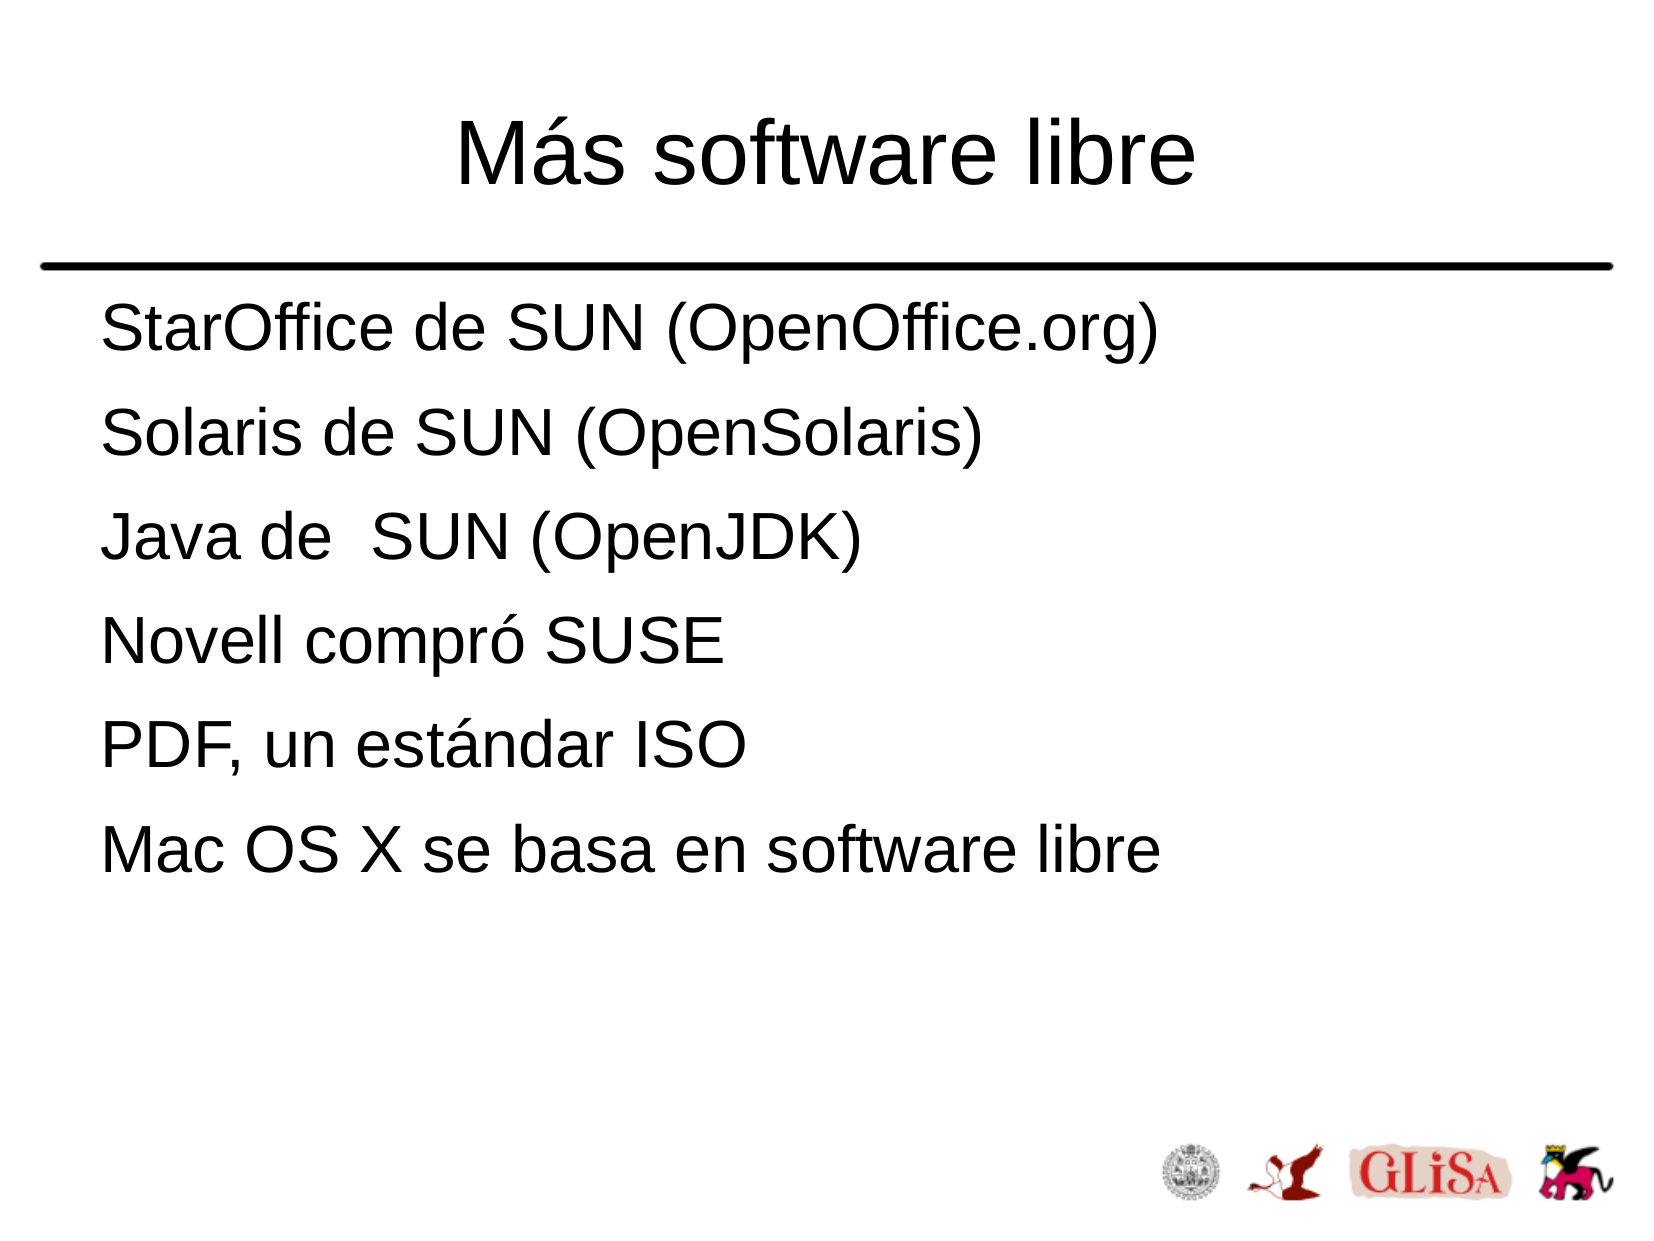

# Más software libre
StarOffice de SUN (OpenOffice.org)
Solaris de SUN (OpenSolaris)
Java de SUN (OpenJDK)
Novell compró SUSE
PDF, un estándar ISO
Mac OS X se basa en software libre